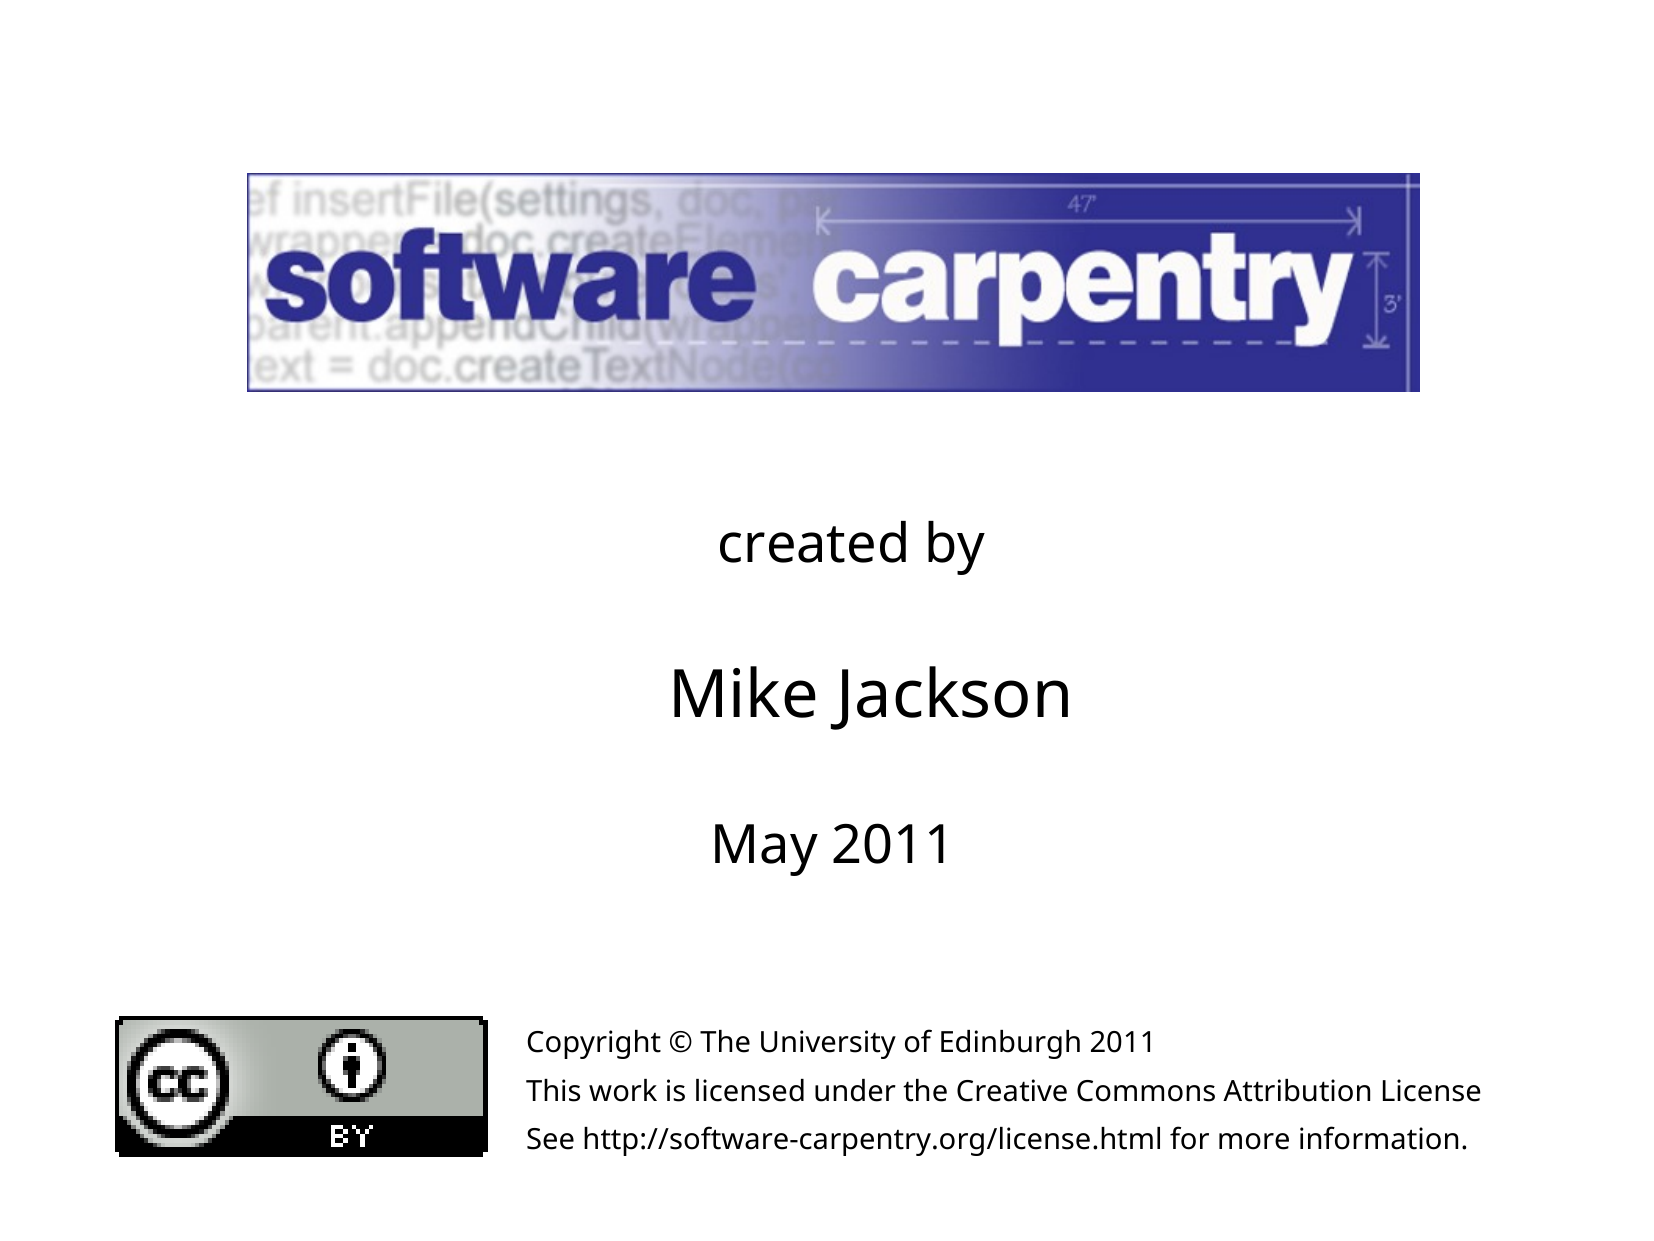

created by
Mike Jackson
May 2011
Copyright © The University of Edinburgh 2011
This work is licensed under the Creative Commons Attribution License
See http://software-carpentry.org/license.html for more information.